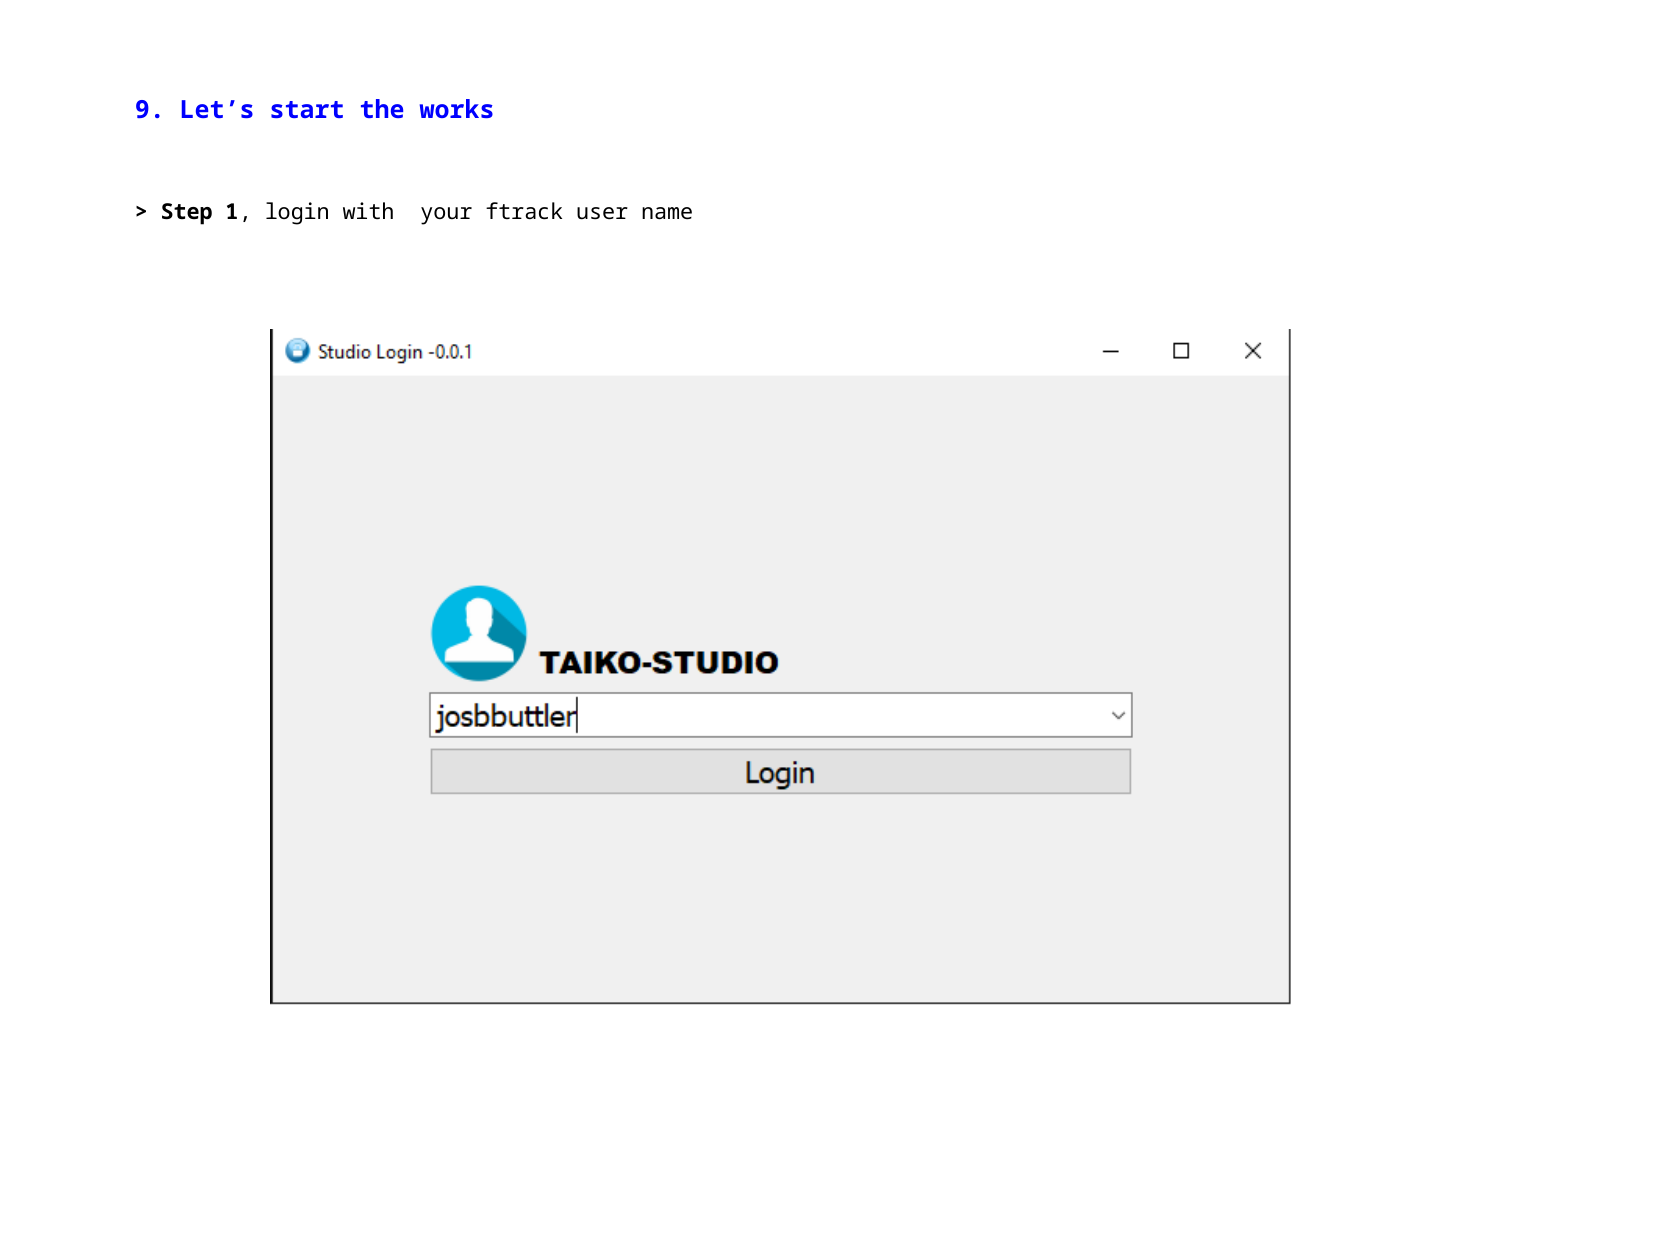

9. Let’s start the works
> Step 1, login with your ftrack user name